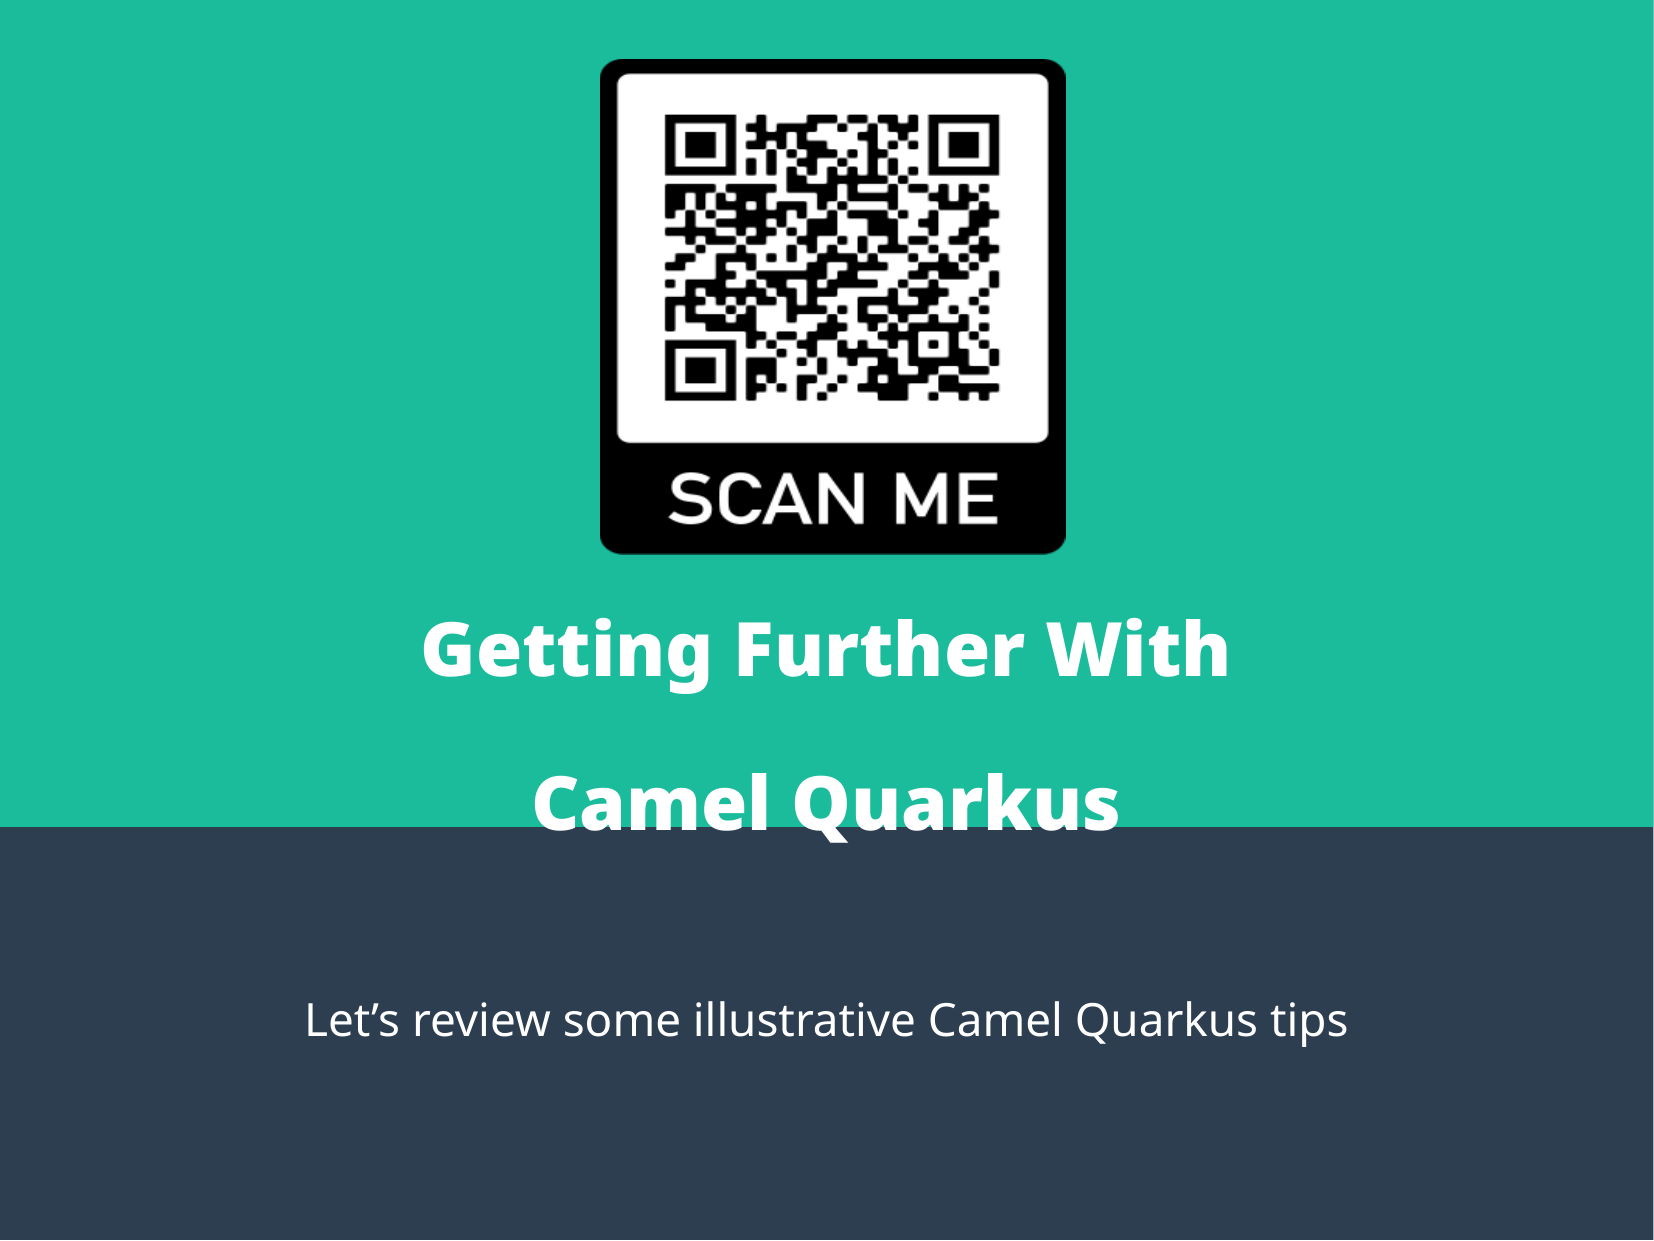

# Getting Further With Camel Quarkus
Let’s review some illustrative Camel Quarkus tips